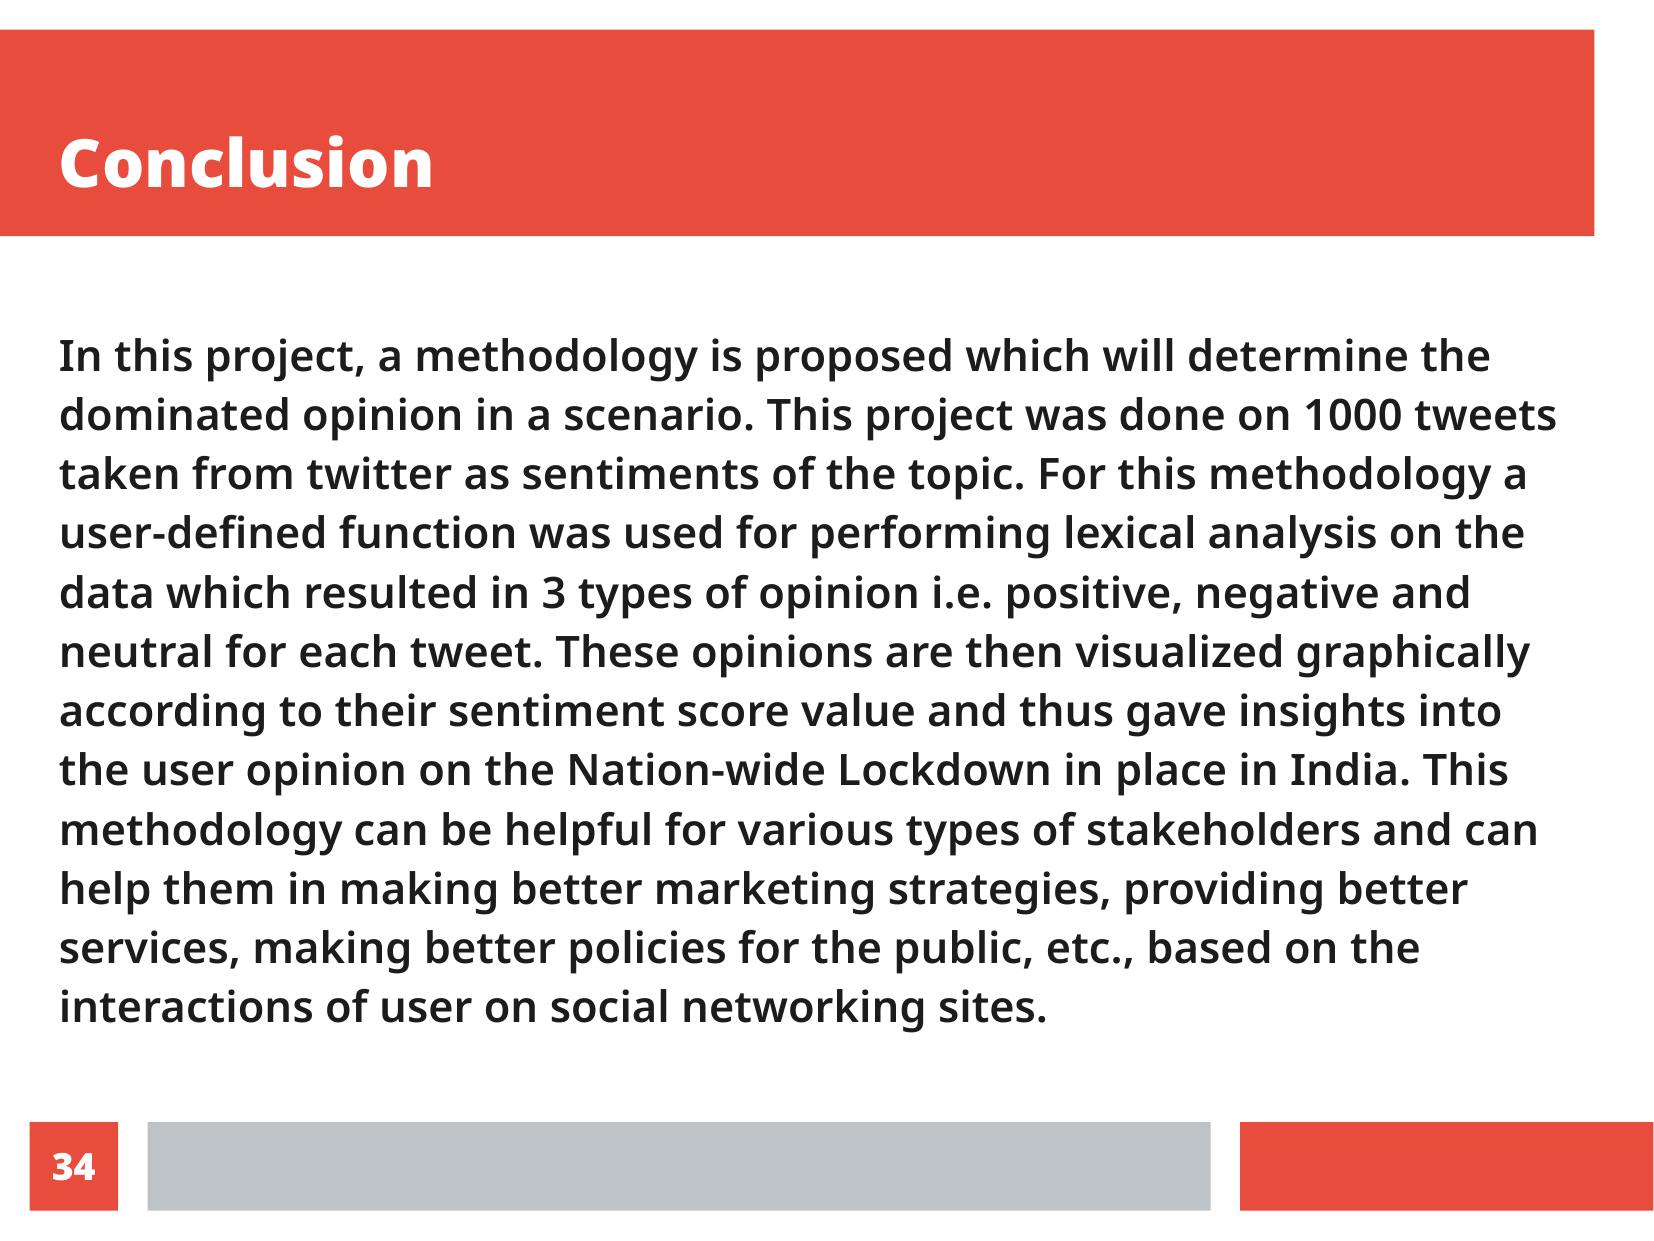

# Conclusion
In this project, a methodology is proposed which will determine the dominated opinion in a scenario. This project was done on 1000 tweets taken from twitter as sentiments of the topic. For this methodology a user-defined function was used for performing lexical analysis on the data which resulted in 3 types of opinion i.e. positive, negative and neutral for each tweet. These opinions are then visualized graphically according to their sentiment score value and thus gave insights into the user opinion on the Nation-wide Lockdown in place in India. This methodology can be helpful for various types of stakeholders and can help them in making better marketing strategies, providing better services, making better policies for the public, etc., based on the interactions of user on social networking sites.
34